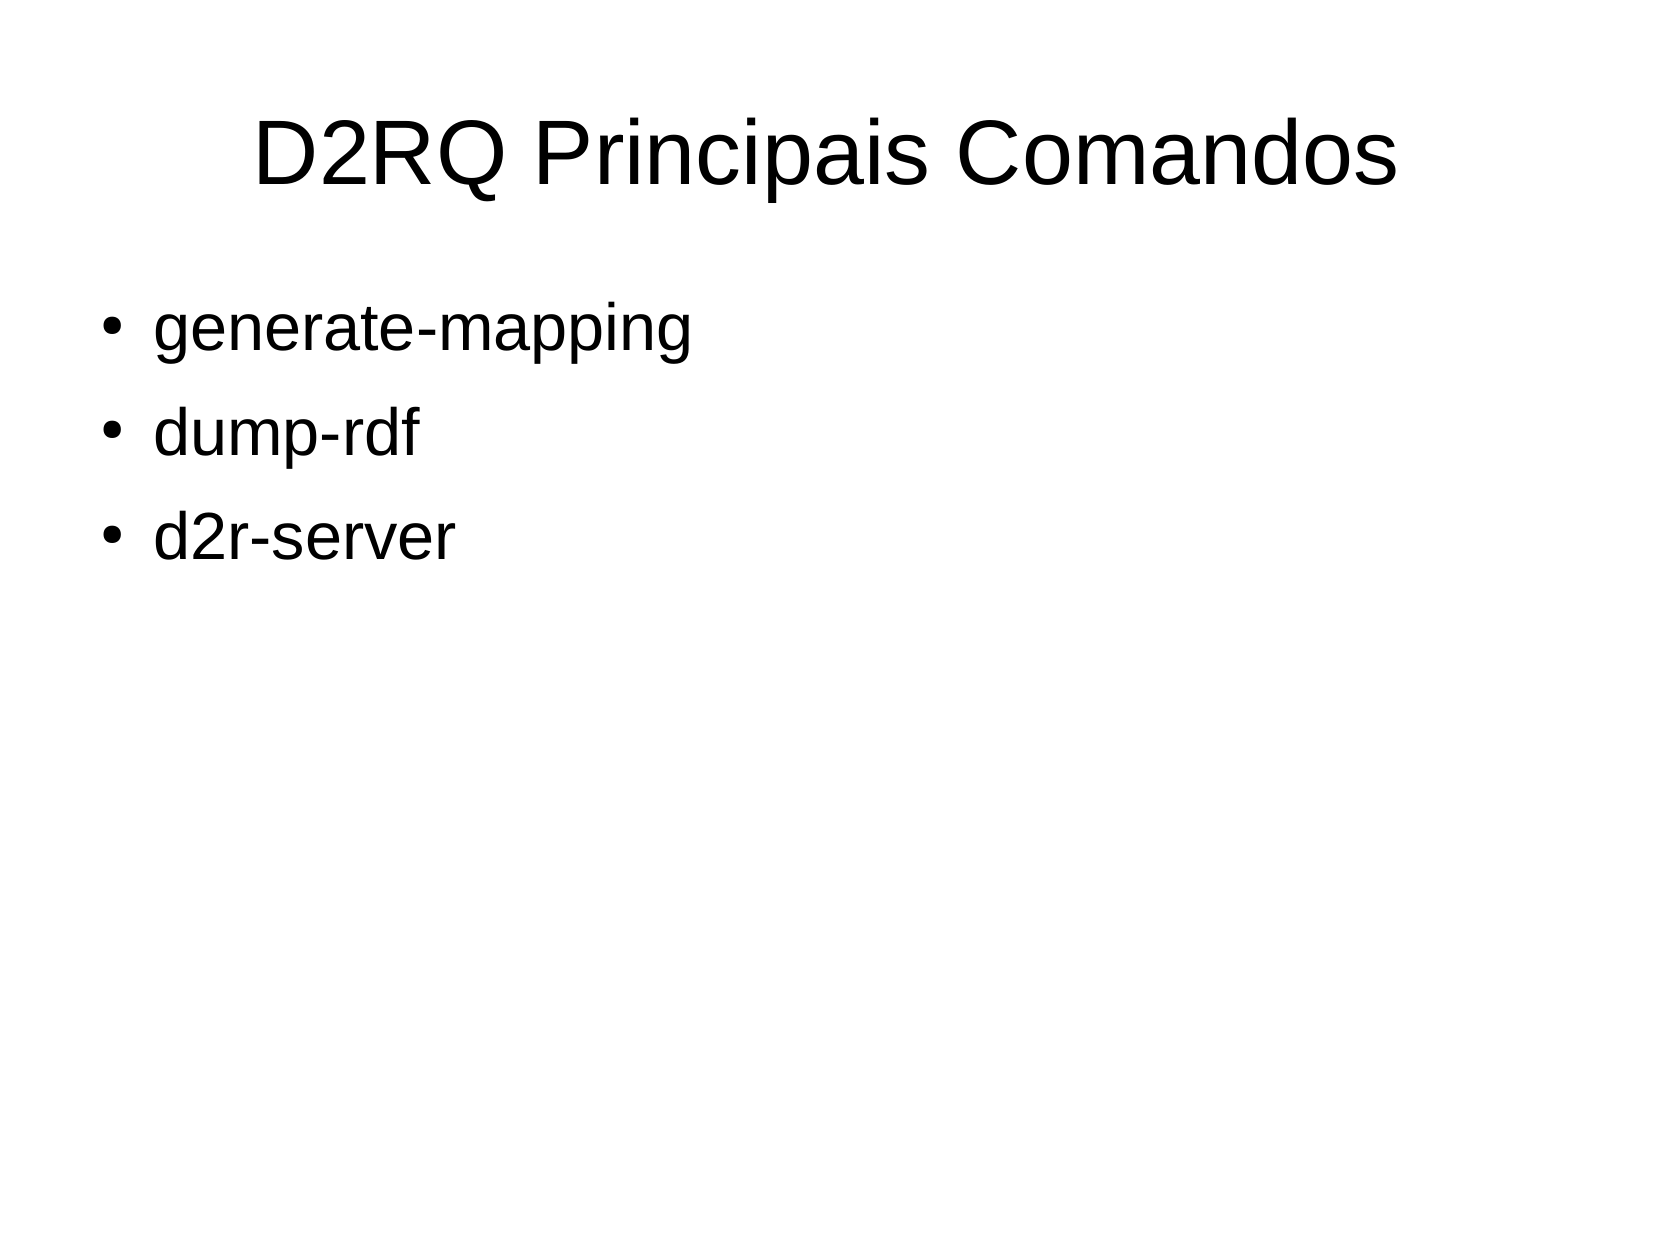

# D2RQ Principais Comandos
generate-mapping
dump-rdf
d2r-server